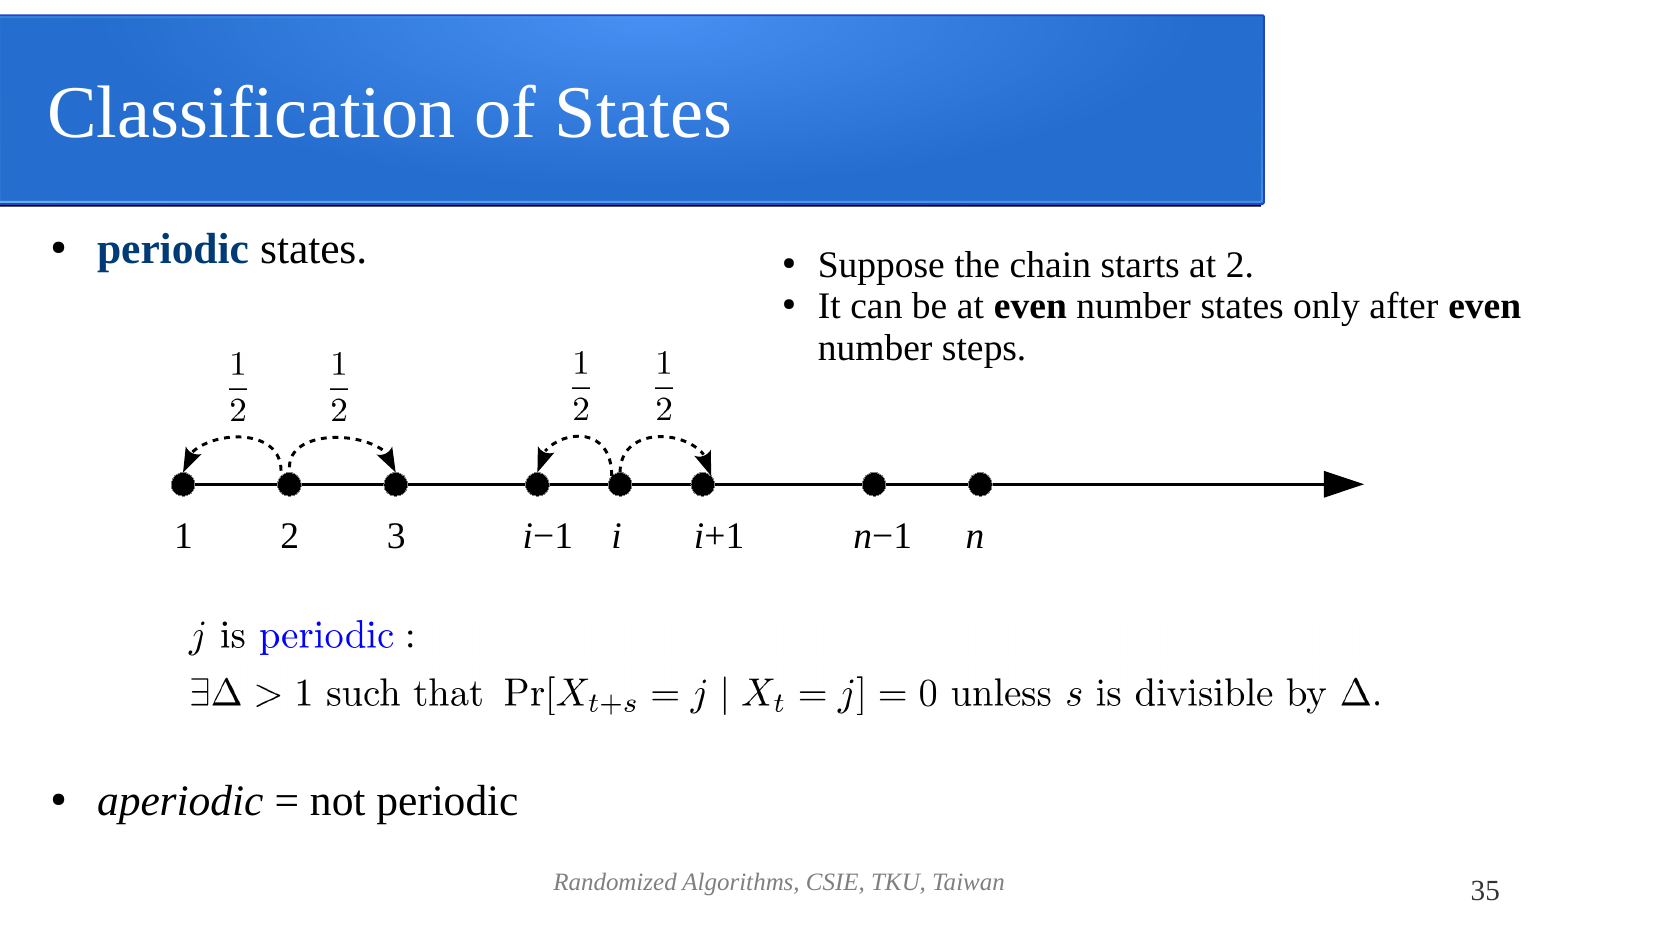

# Classification of States
periodic states.
aperiodic = not periodic
Suppose the chain starts at 2.
It can be at even number states only after even number steps.
1
2
3
i−1
i
i+1
n−1
n
Randomized Algorithms, CSIE, TKU, Taiwan
35